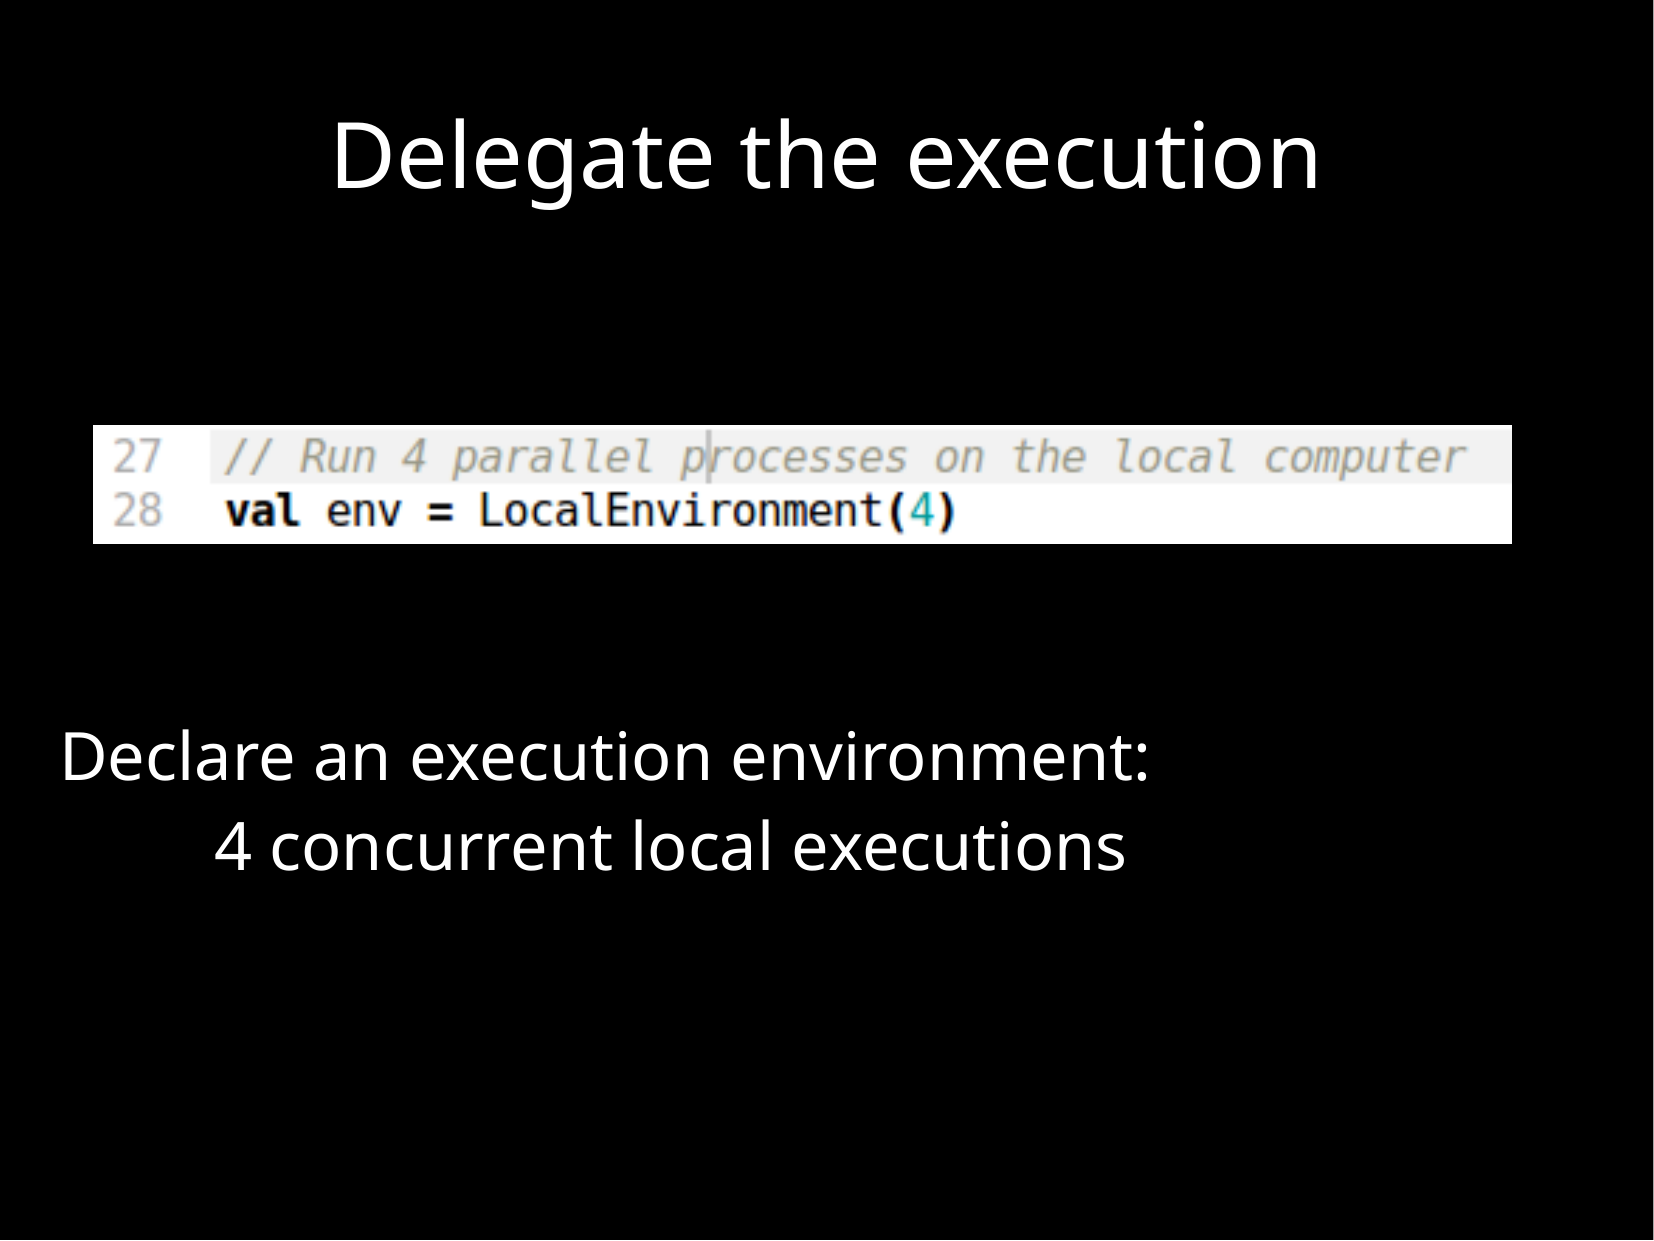

# Delegate the execution
Declare an execution environment:
 4 concurrent local executions